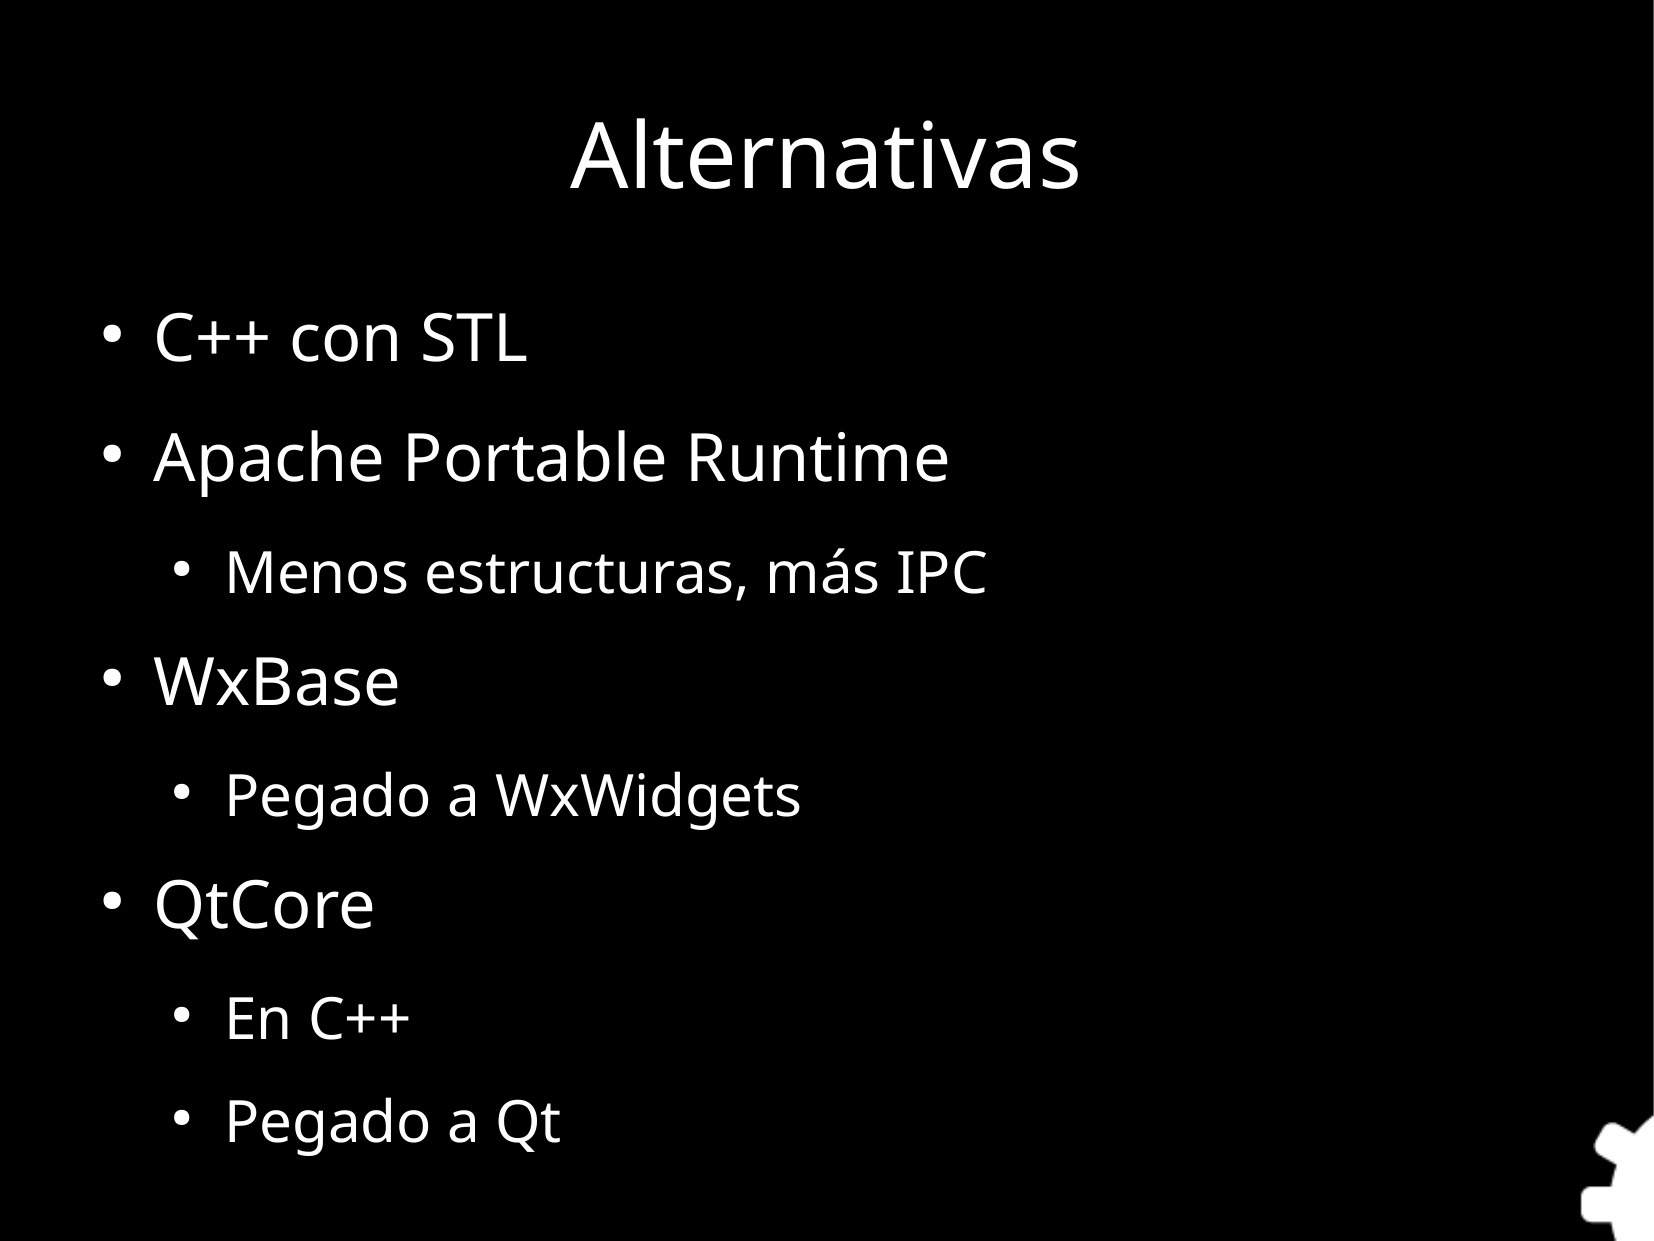

# Alternativas
C++ con STL
Apache Portable Runtime
Menos estructuras, más IPC
WxBase
Pegado a WxWidgets
QtCore
En C++
Pegado a Qt